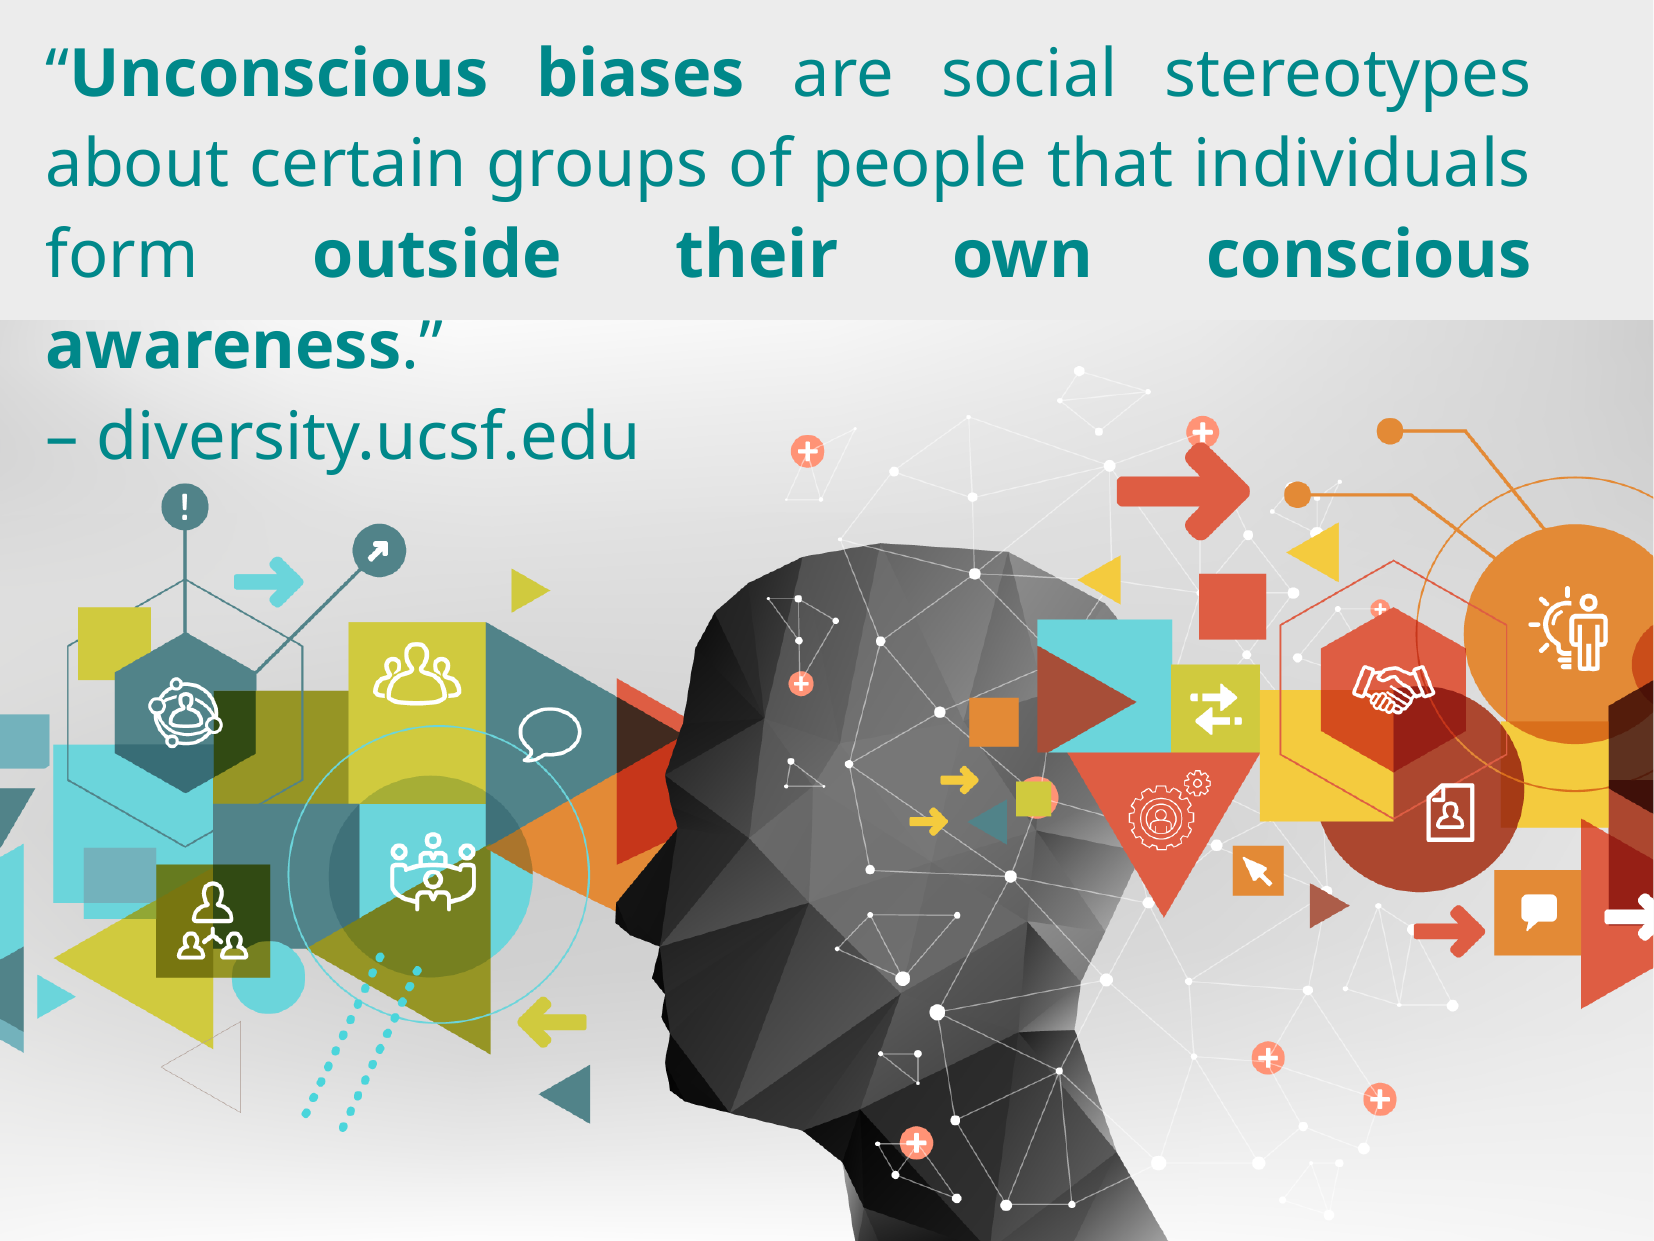

“Unconscious biases are social stereotypes about certain groups of people that individuals form outside their own conscious awareness.”
– diversity.ucsf.edu